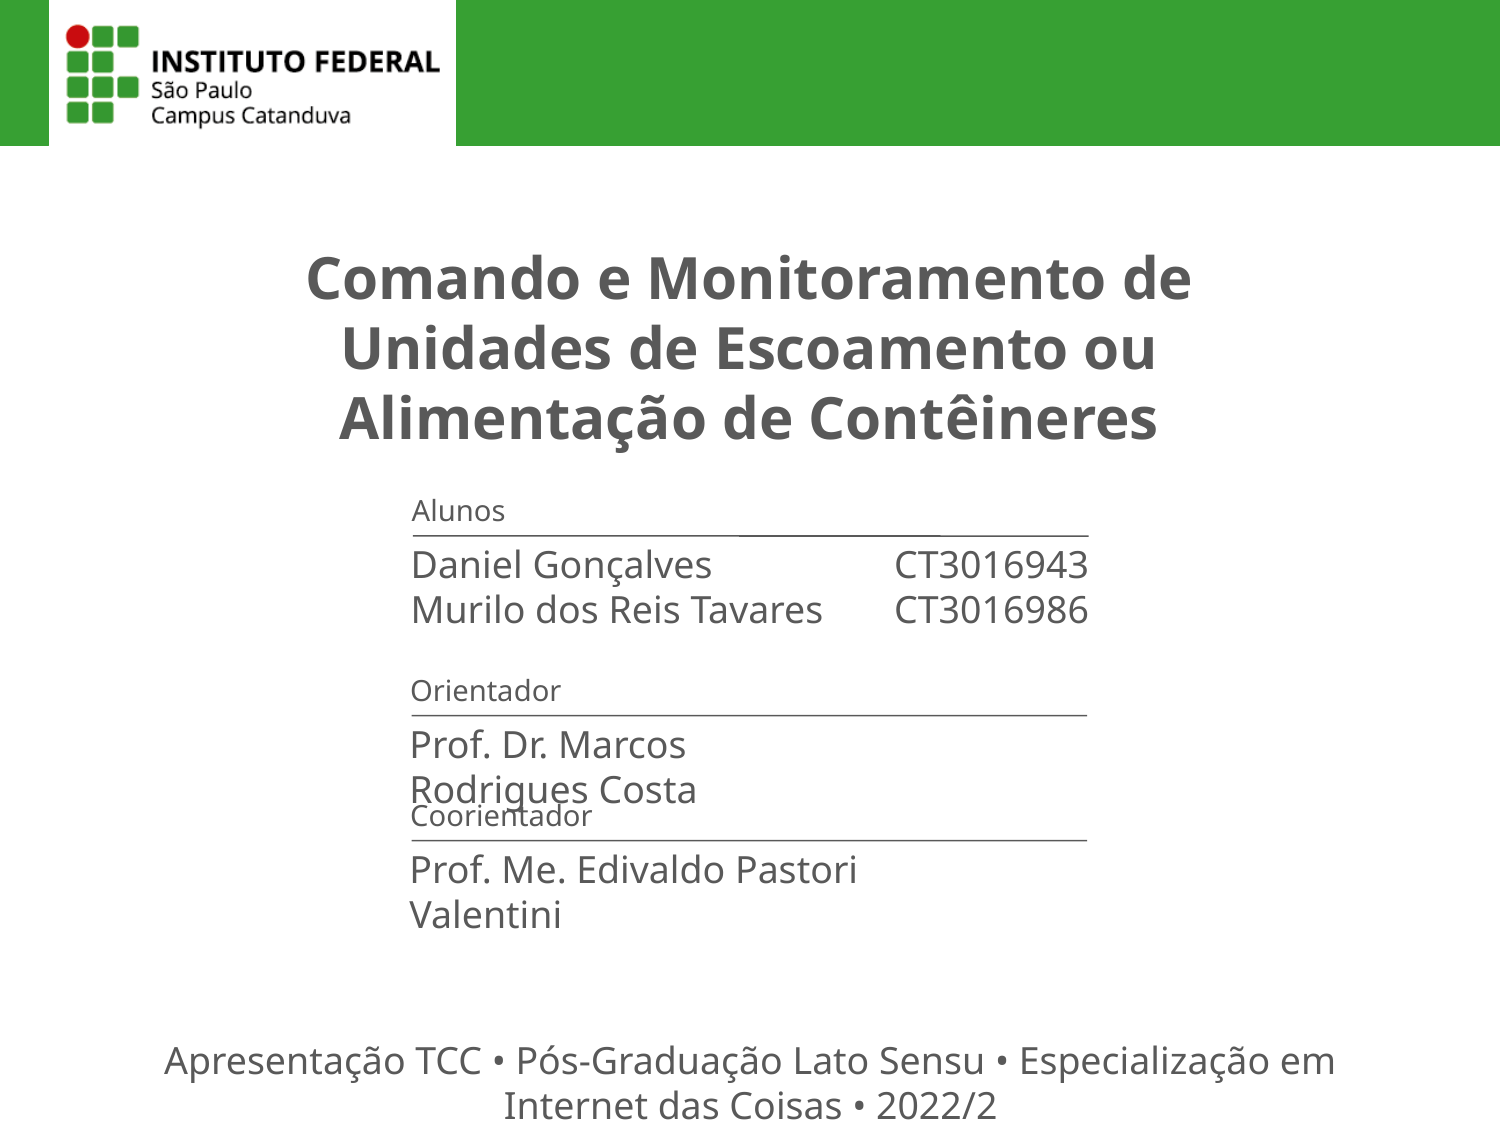

Comando e Monitoramento de Unidades de Escoamento ou Alimentação de Contêineres
Alunos
Daniel Gonçalves
Murilo dos Reis Tavares
CT3016943
CT3016986
Orientador
Prof. Dr. Marcos Rodrigues Costa
Coorientador
Prof. Me. Edivaldo Pastori Valentini
Apresentação TCC • Pós-Graduação Lato Sensu • Especialização em Internet das Coisas • 2022/2